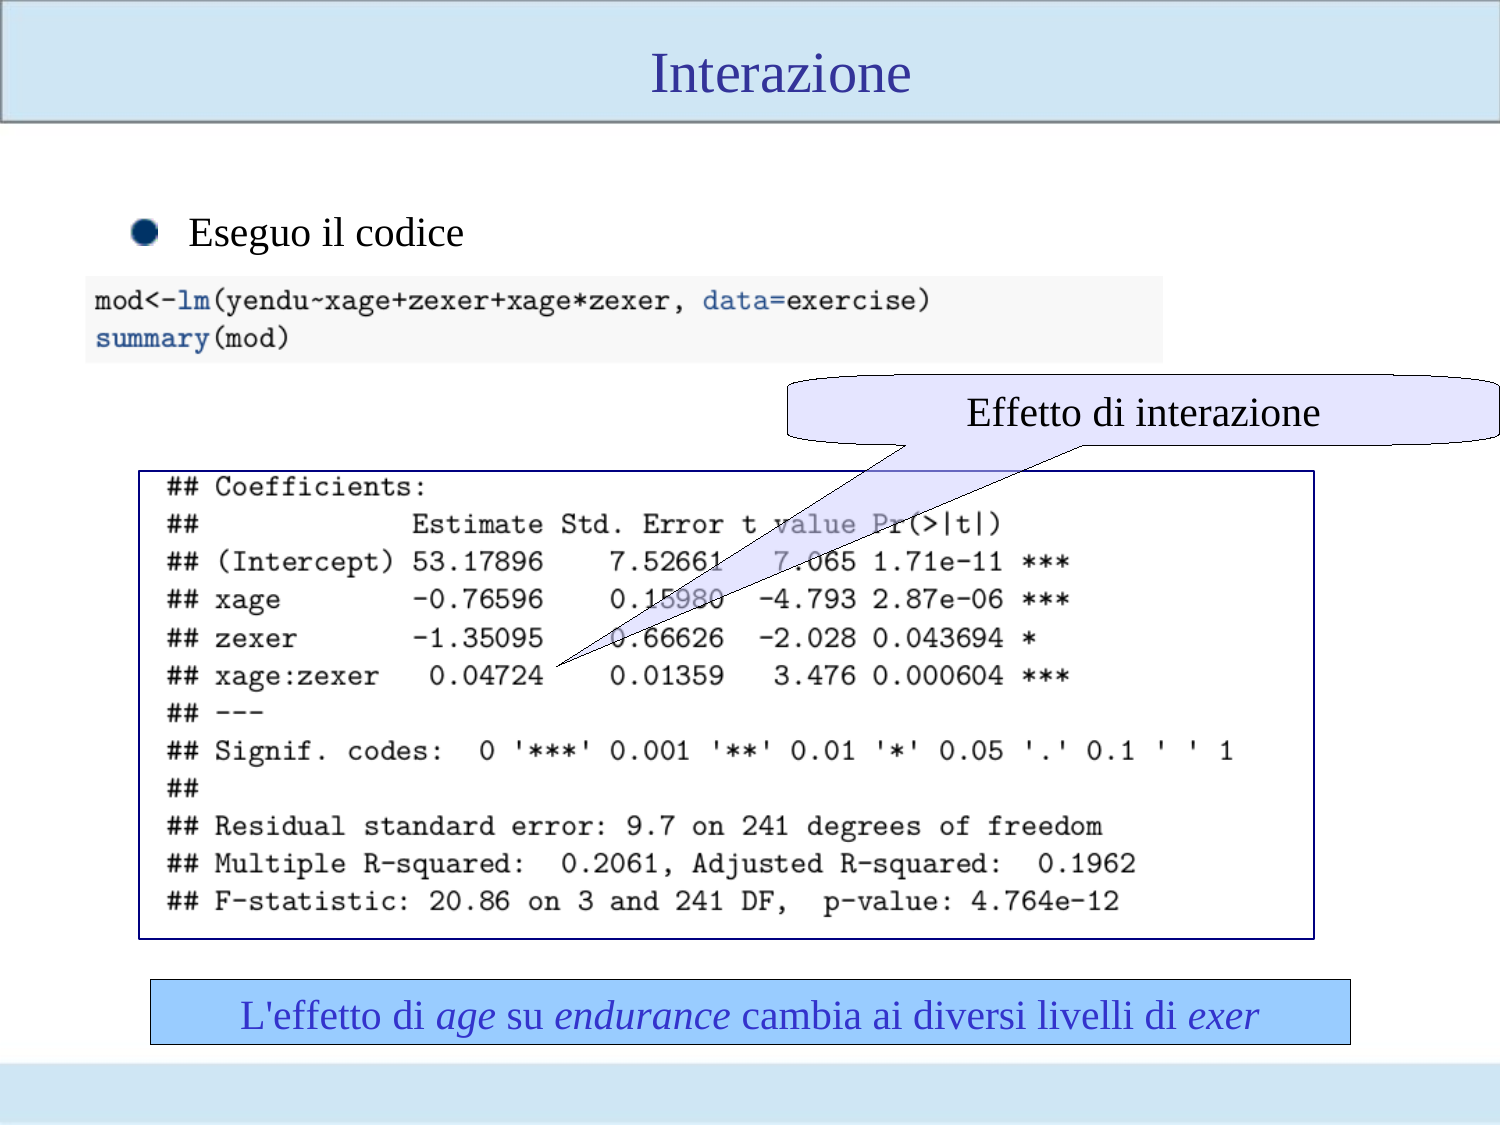

# Interazione
Eseguo il codice
Effetto di interazione
L'effetto di age su endurance cambia ai diversi livelli di exer